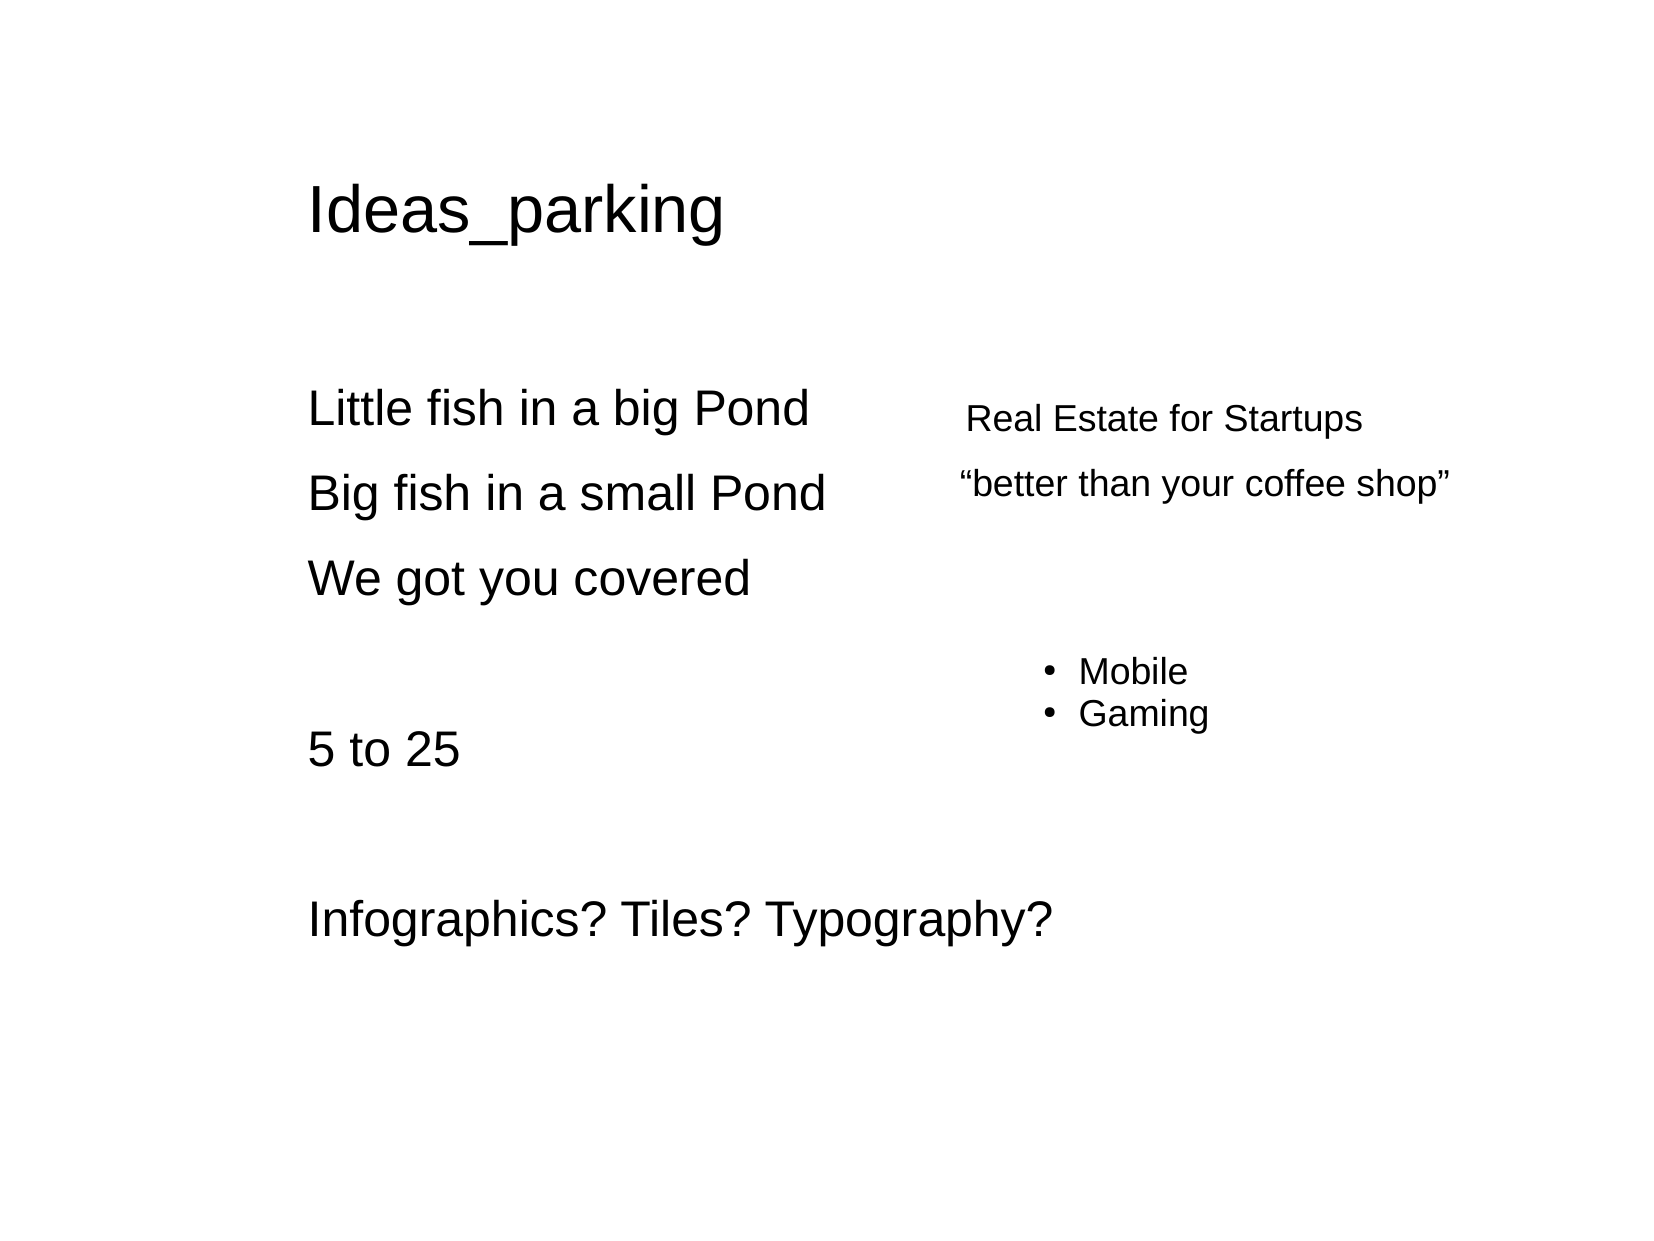

# Ideas_parking
Little fish in a big Pond
Big fish in a small Pond
We got you covered
5 to 25
Infographics? Tiles? Typography?
Real Estate for Startups
“better than your coffee shop”
Mobile
Gaming